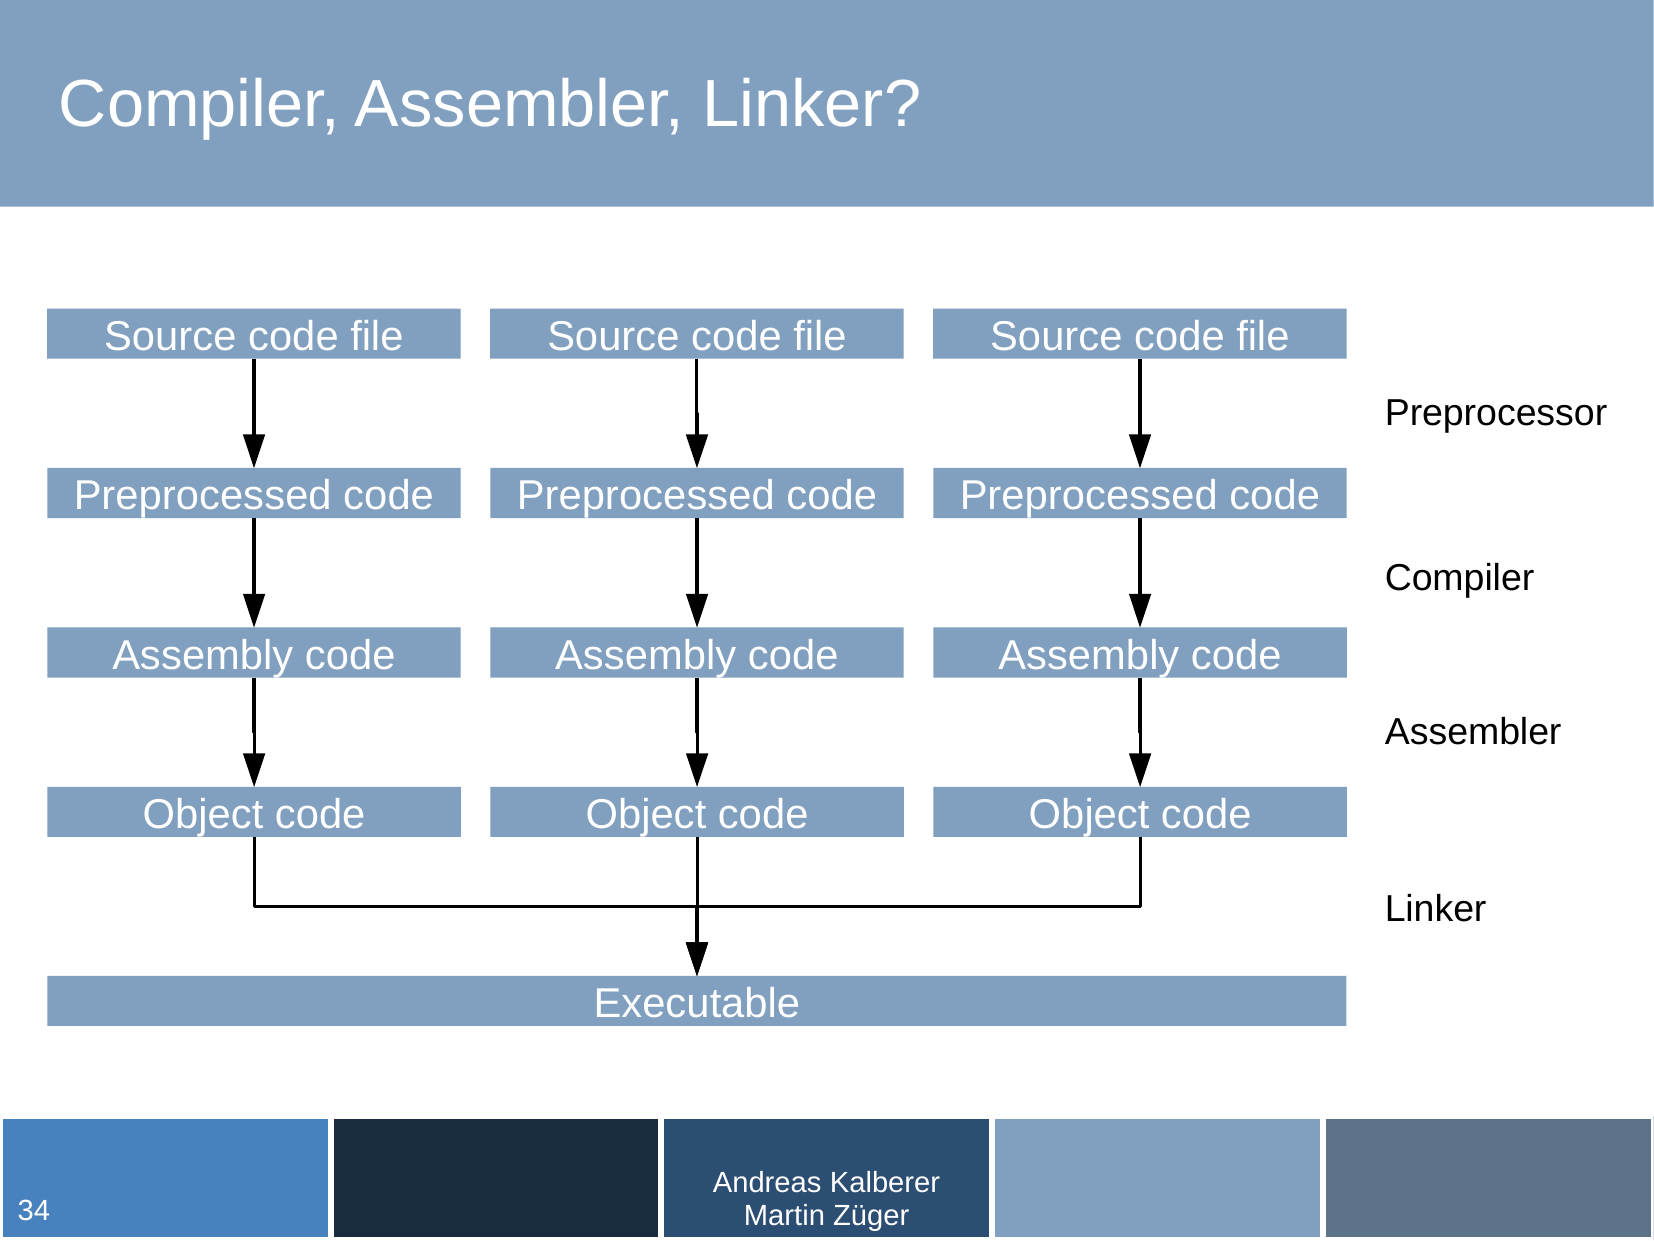

# Compiler, Assembler, Linker?
Source code file
Source code file
Source code file
Preprocessor
Preprocessed code
Preprocessed code
Preprocessed code
Compiler
Assembly code
Assembly code
Assembly code
Assembler
Object code
Object code
Object code
Linker
Executable
LibreOffice Productivity Suite
34